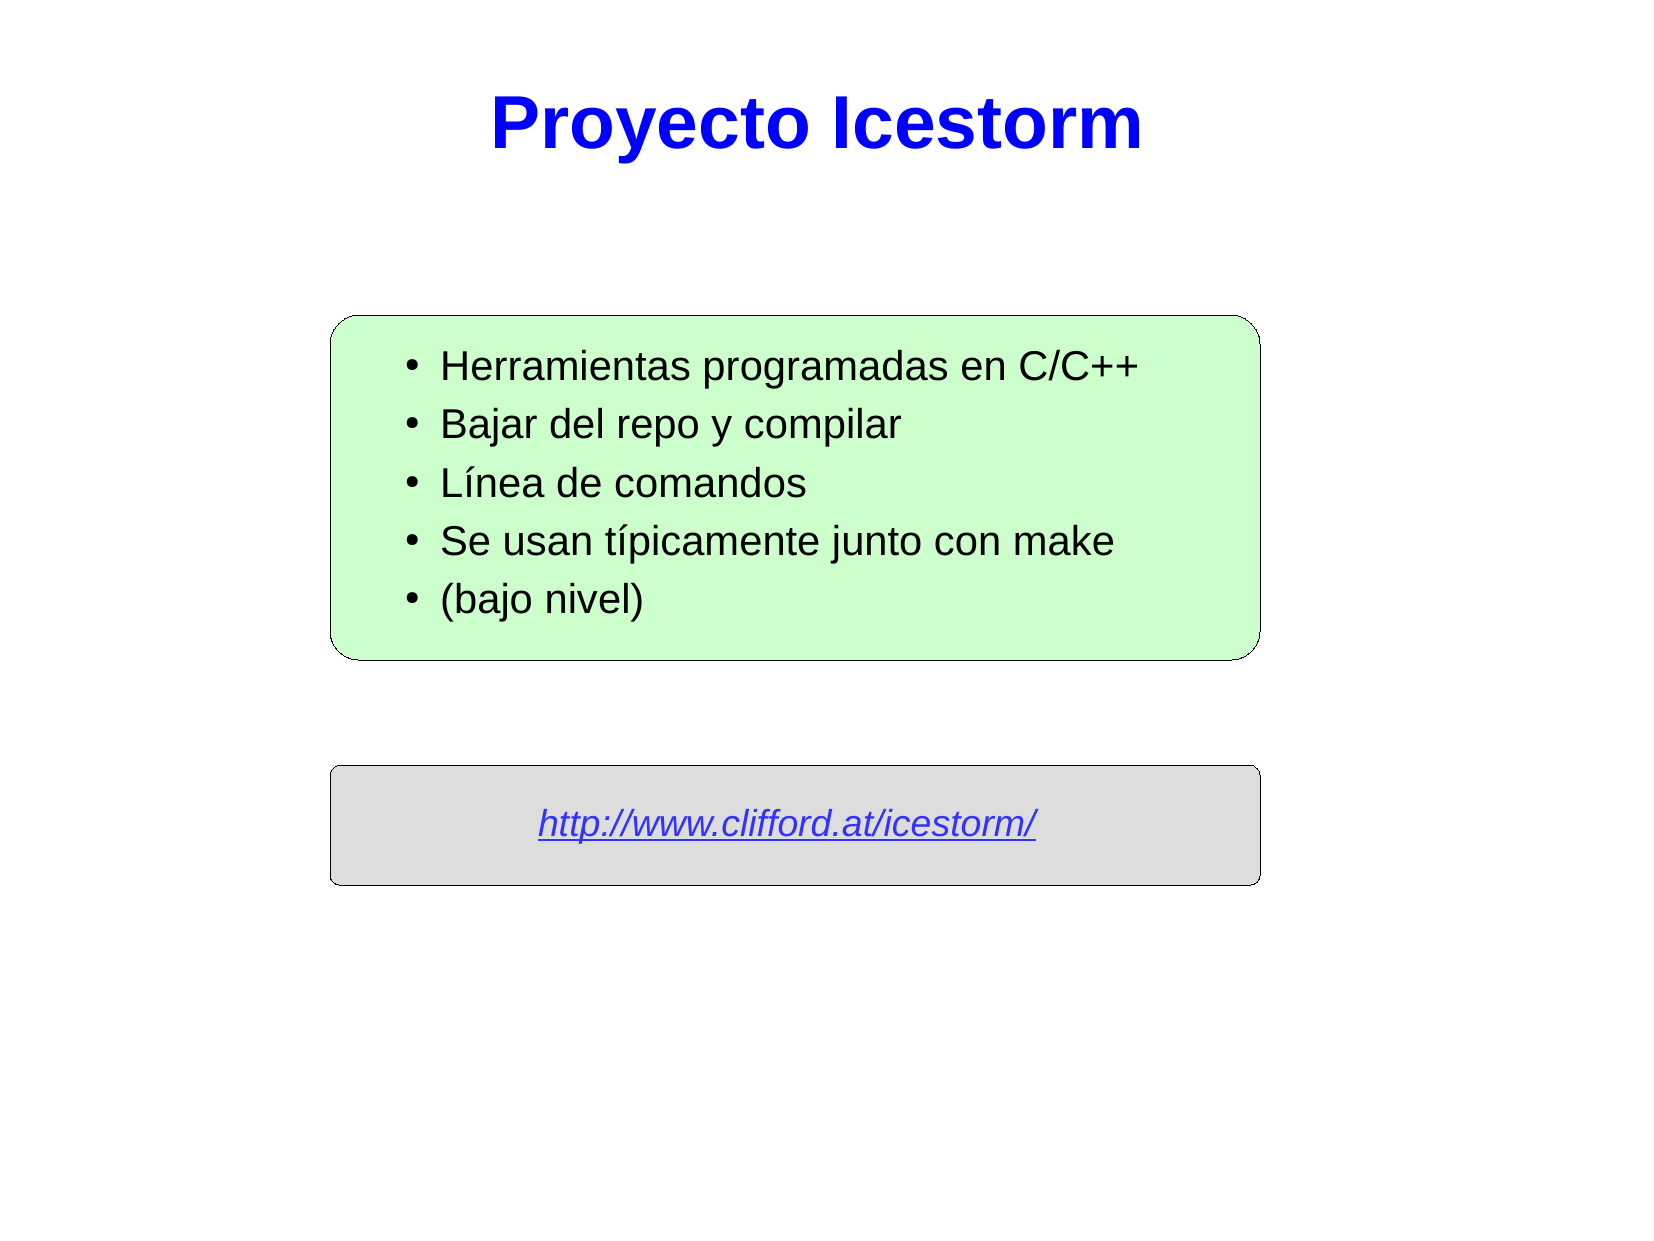

Proyecto Icestorm
Herramientas programadas en C/C++
Bajar del repo y compilar
Línea de comandos
Se usan típicamente junto con make
(bajo nivel)
http://www.clifford.at/icestorm/